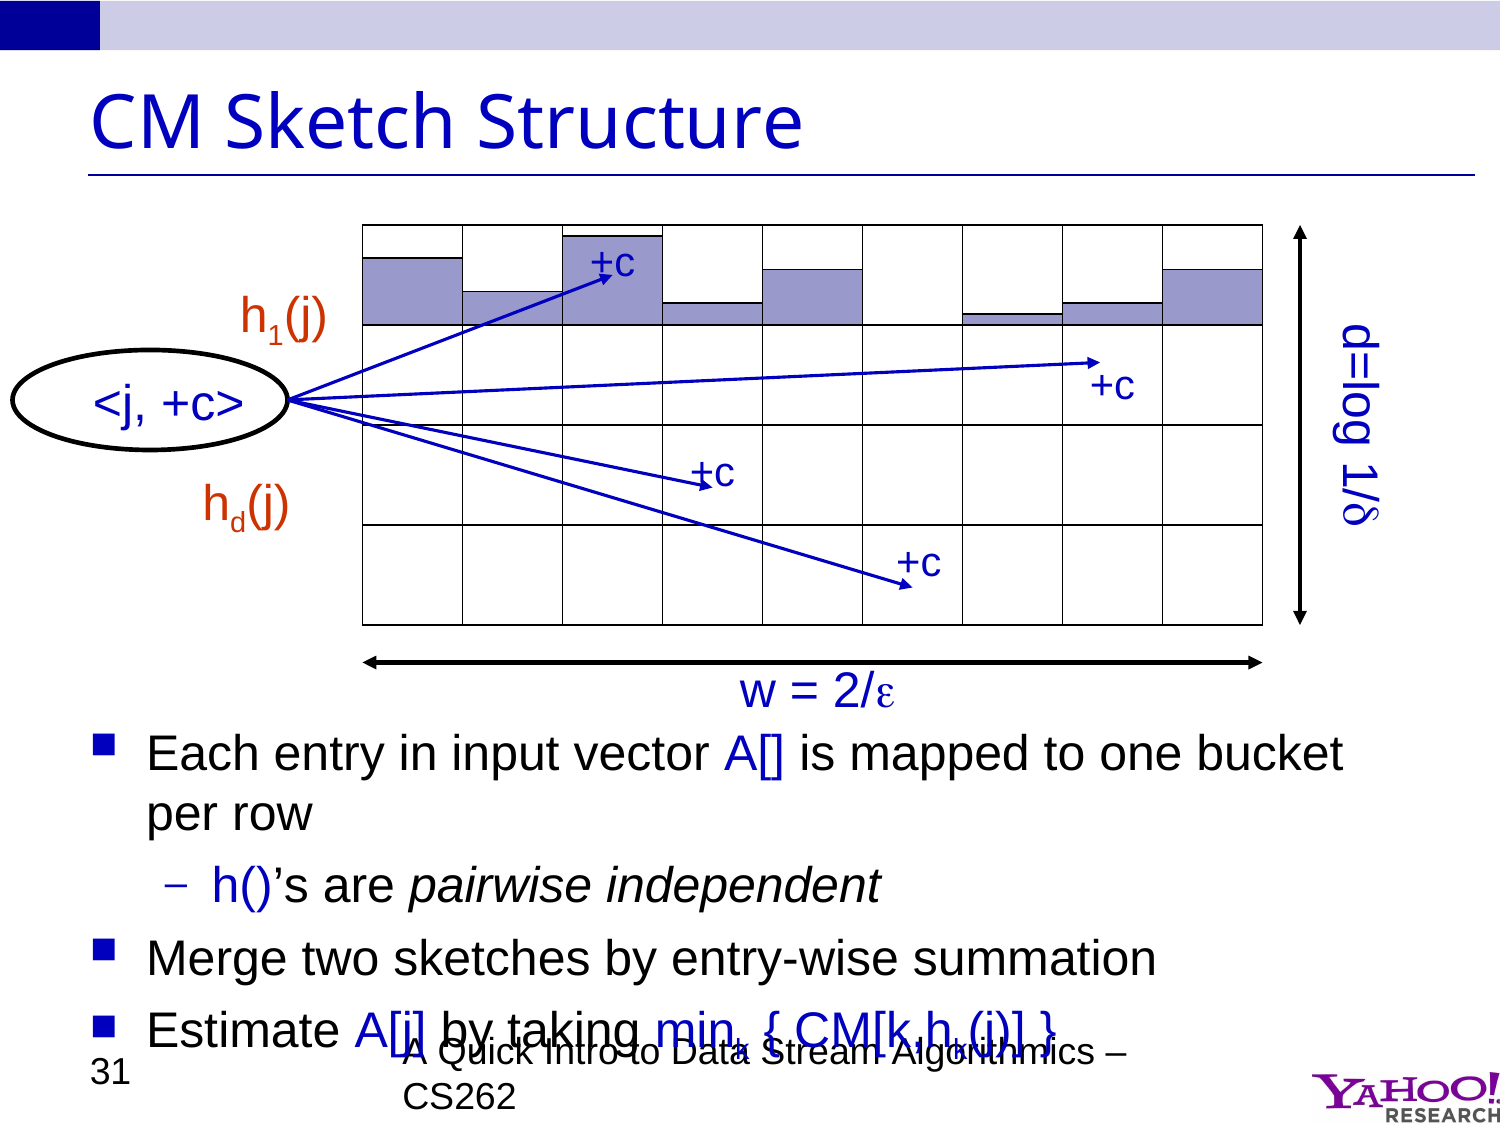

# CM Sketch Structure
+c
+c
+c
+c
h1(j)
hd(j)
<j, +c>
d=log 1/
w = 2/
Each entry in input vector A[] is mapped to one bucket per row
h()’s are pairwise independent
Merge two sketches by entry-wise summation
Estimate A[j] by taking mink { CM[k,hk(j)] }
Fundamentals of Analyzing and Mining Data Streams
31